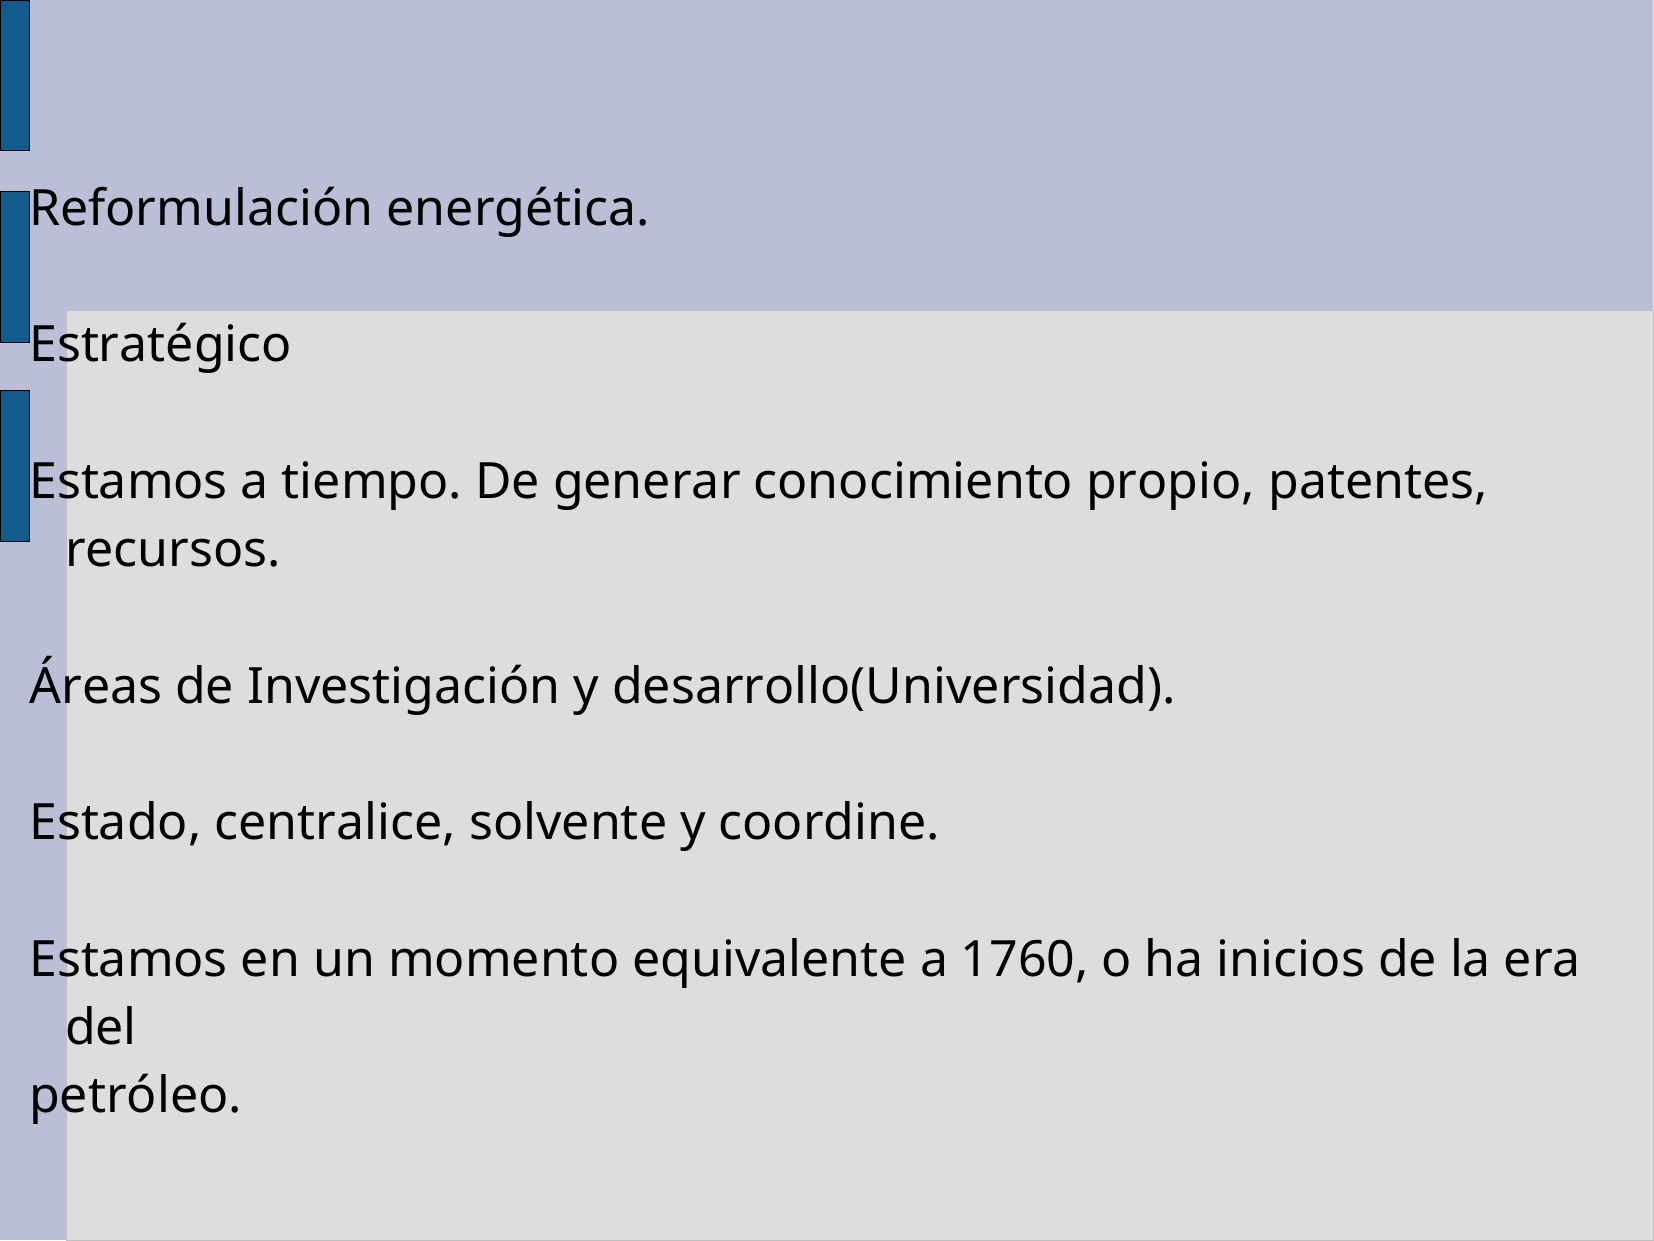

# Reformulación energética.
Estratégico
Estamos a tiempo. De generar conocimiento propio, patentes, recursos.
Áreas de Investigación y desarrollo(Universidad).
Estado, centralice, solvente y coordine.
Estamos en un momento equivalente a 1760, o ha inicios de la era del
petróleo.